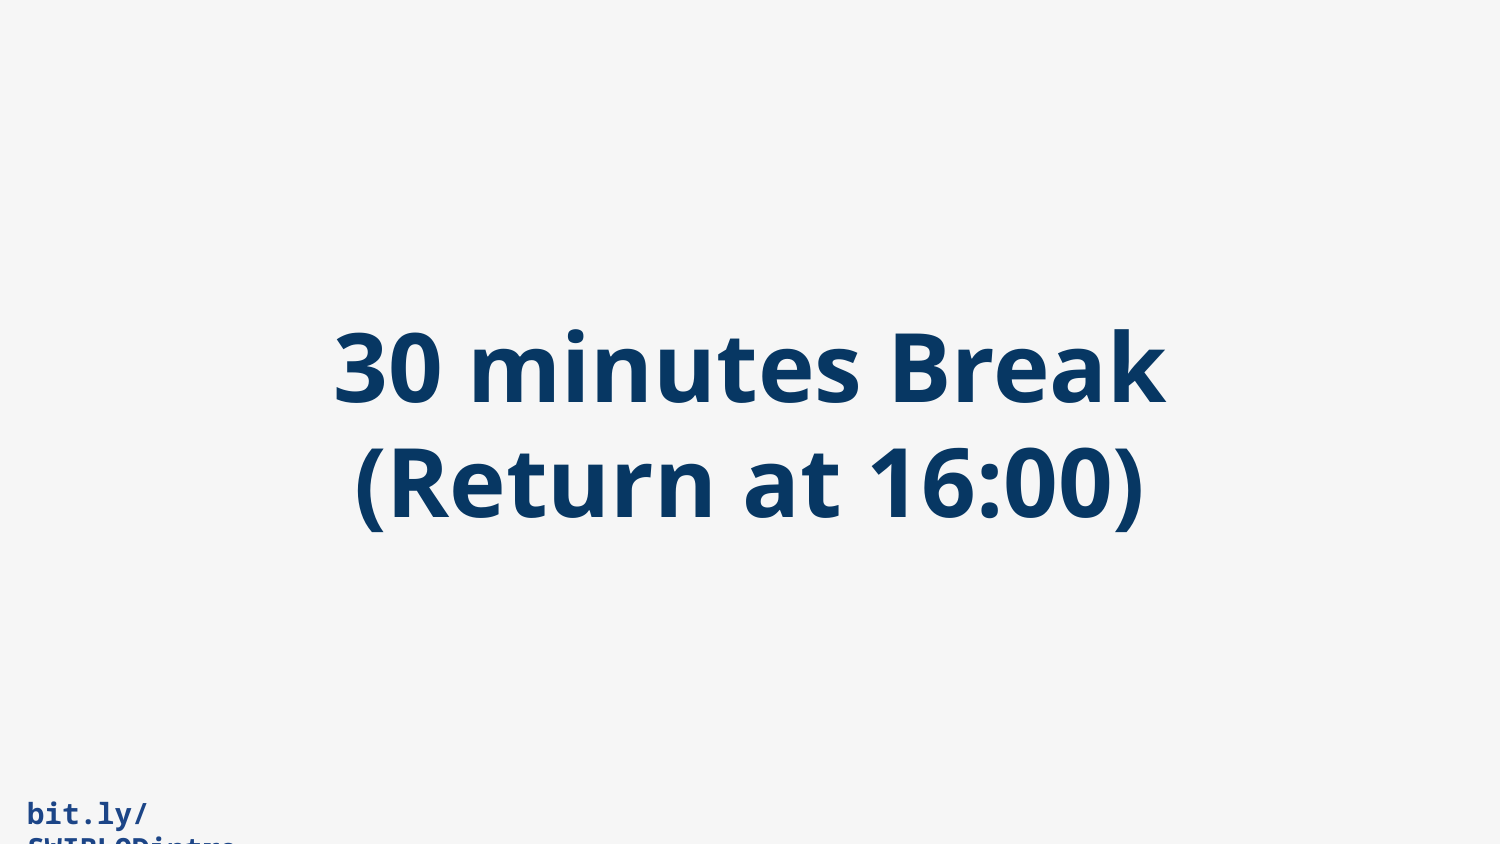

# 30 minutes Break (Return at 16:00)